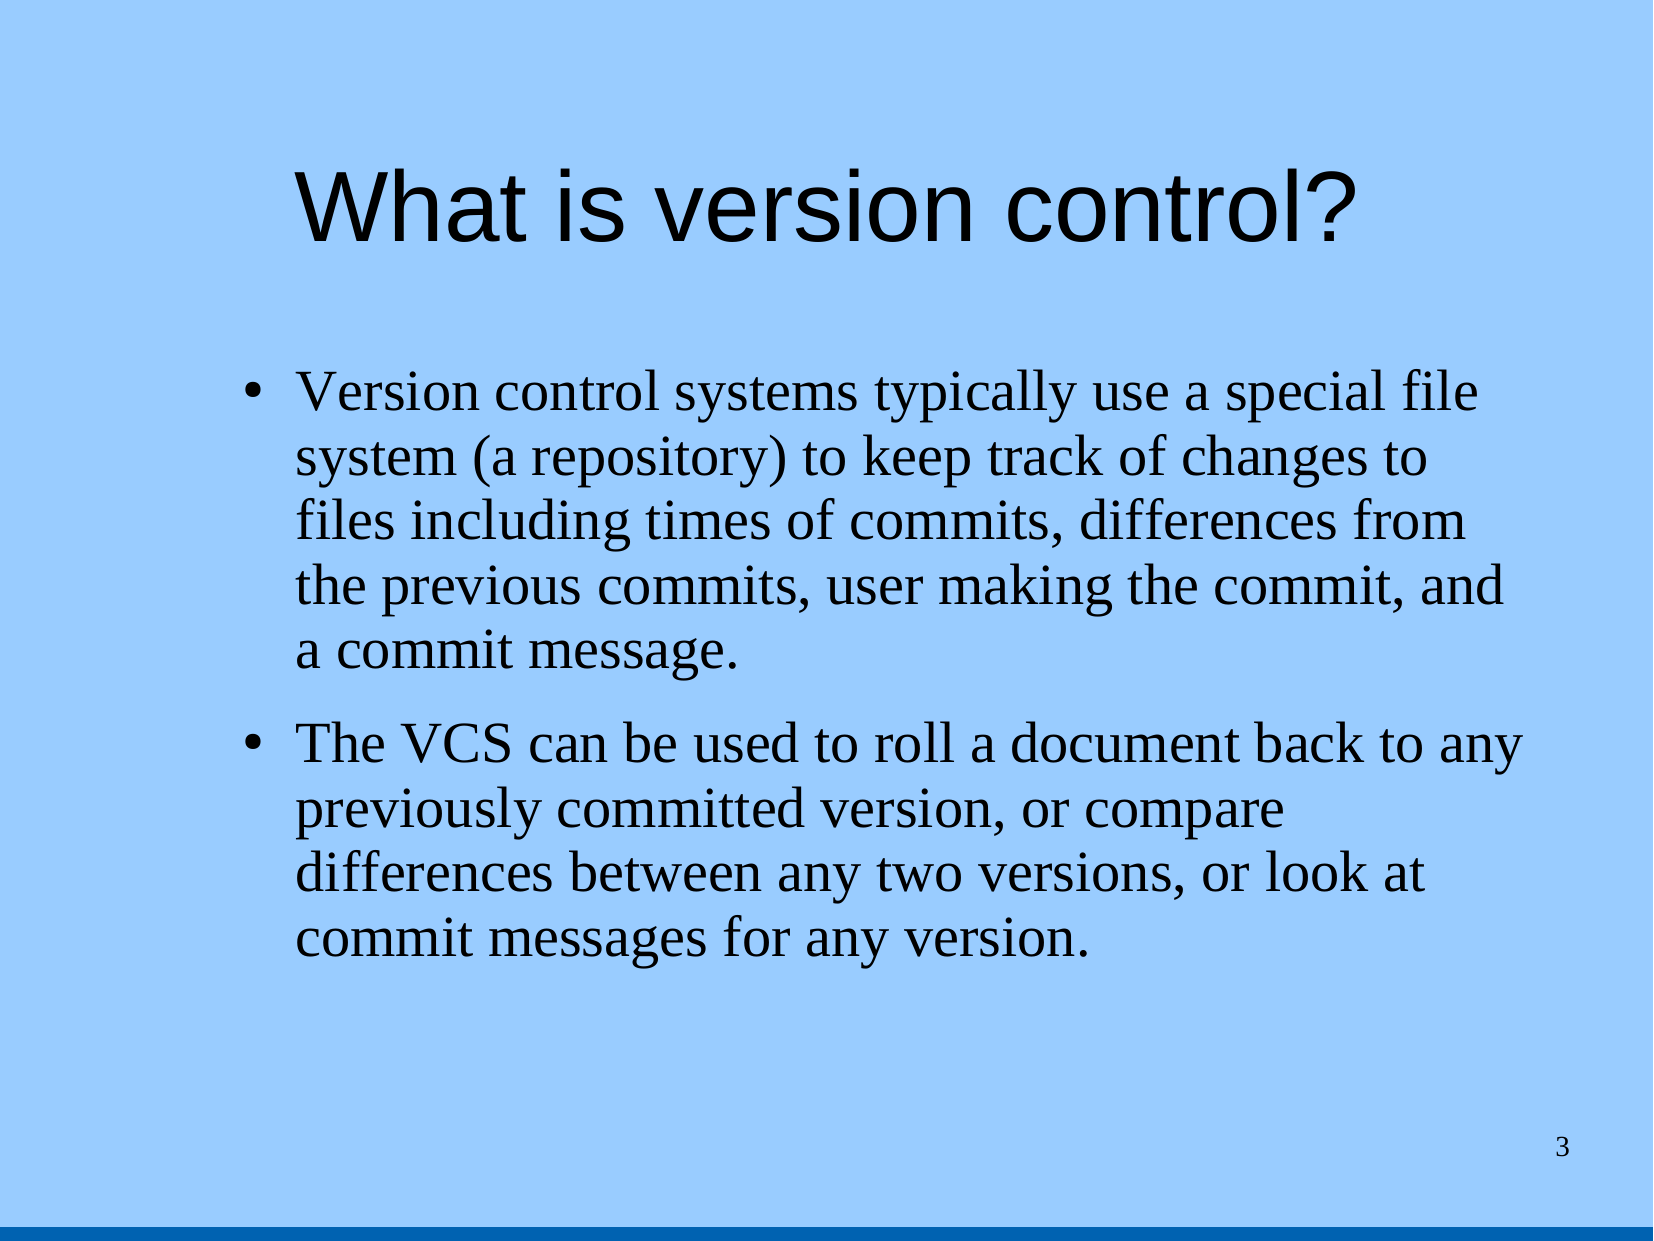

# What is version control?
Version control systems typically use a special file system (a repository) to keep track of changes to files including times of commits, differences from the previous commits, user making the commit, and a commit message.
The VCS can be used to roll a document back to any previously committed version, or compare differences between any two versions, or look at commit messages for any version.
3